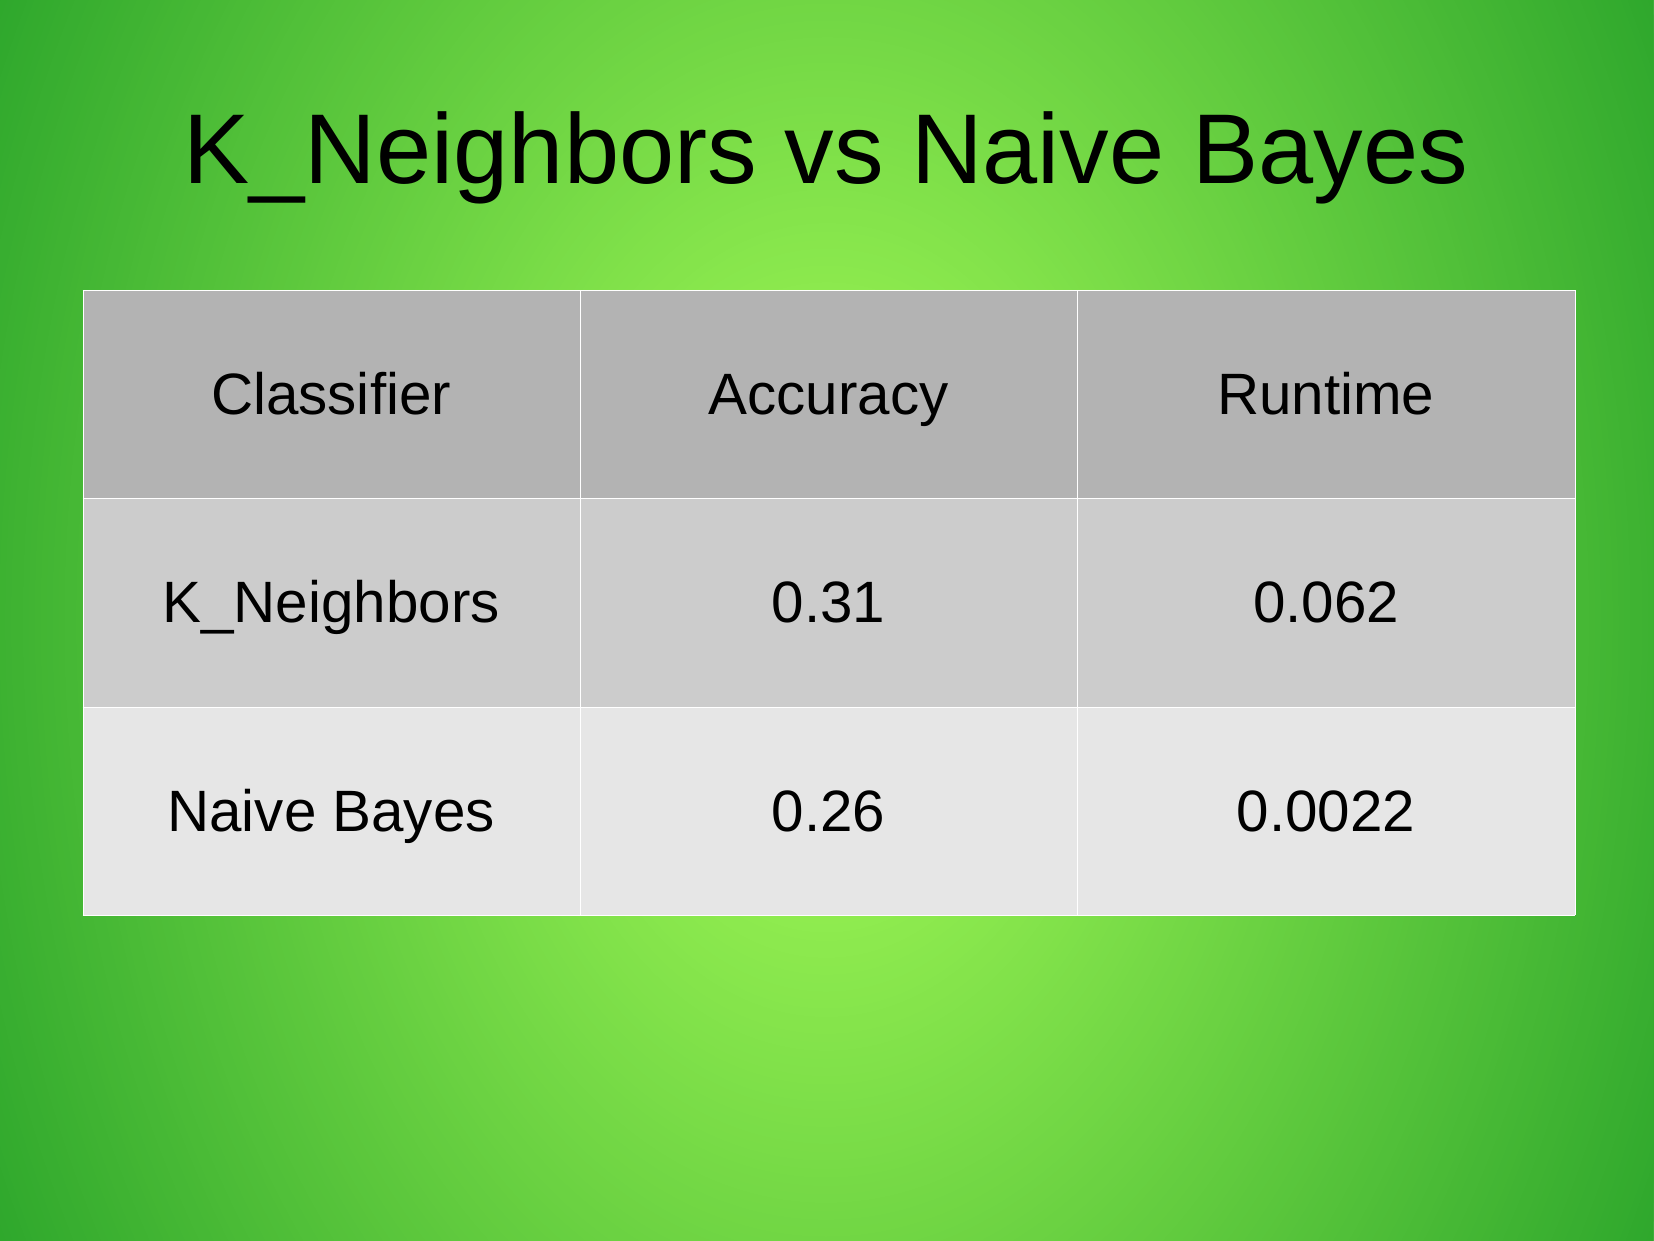

# K_Neighbors vs Naive Bayes
| Classifier | Accuracy | Runtime |
| --- | --- | --- |
| K\_Neighbors | 0.31 | 0.062 |
| Naive Bayes | 0.26 | 0.0022 |